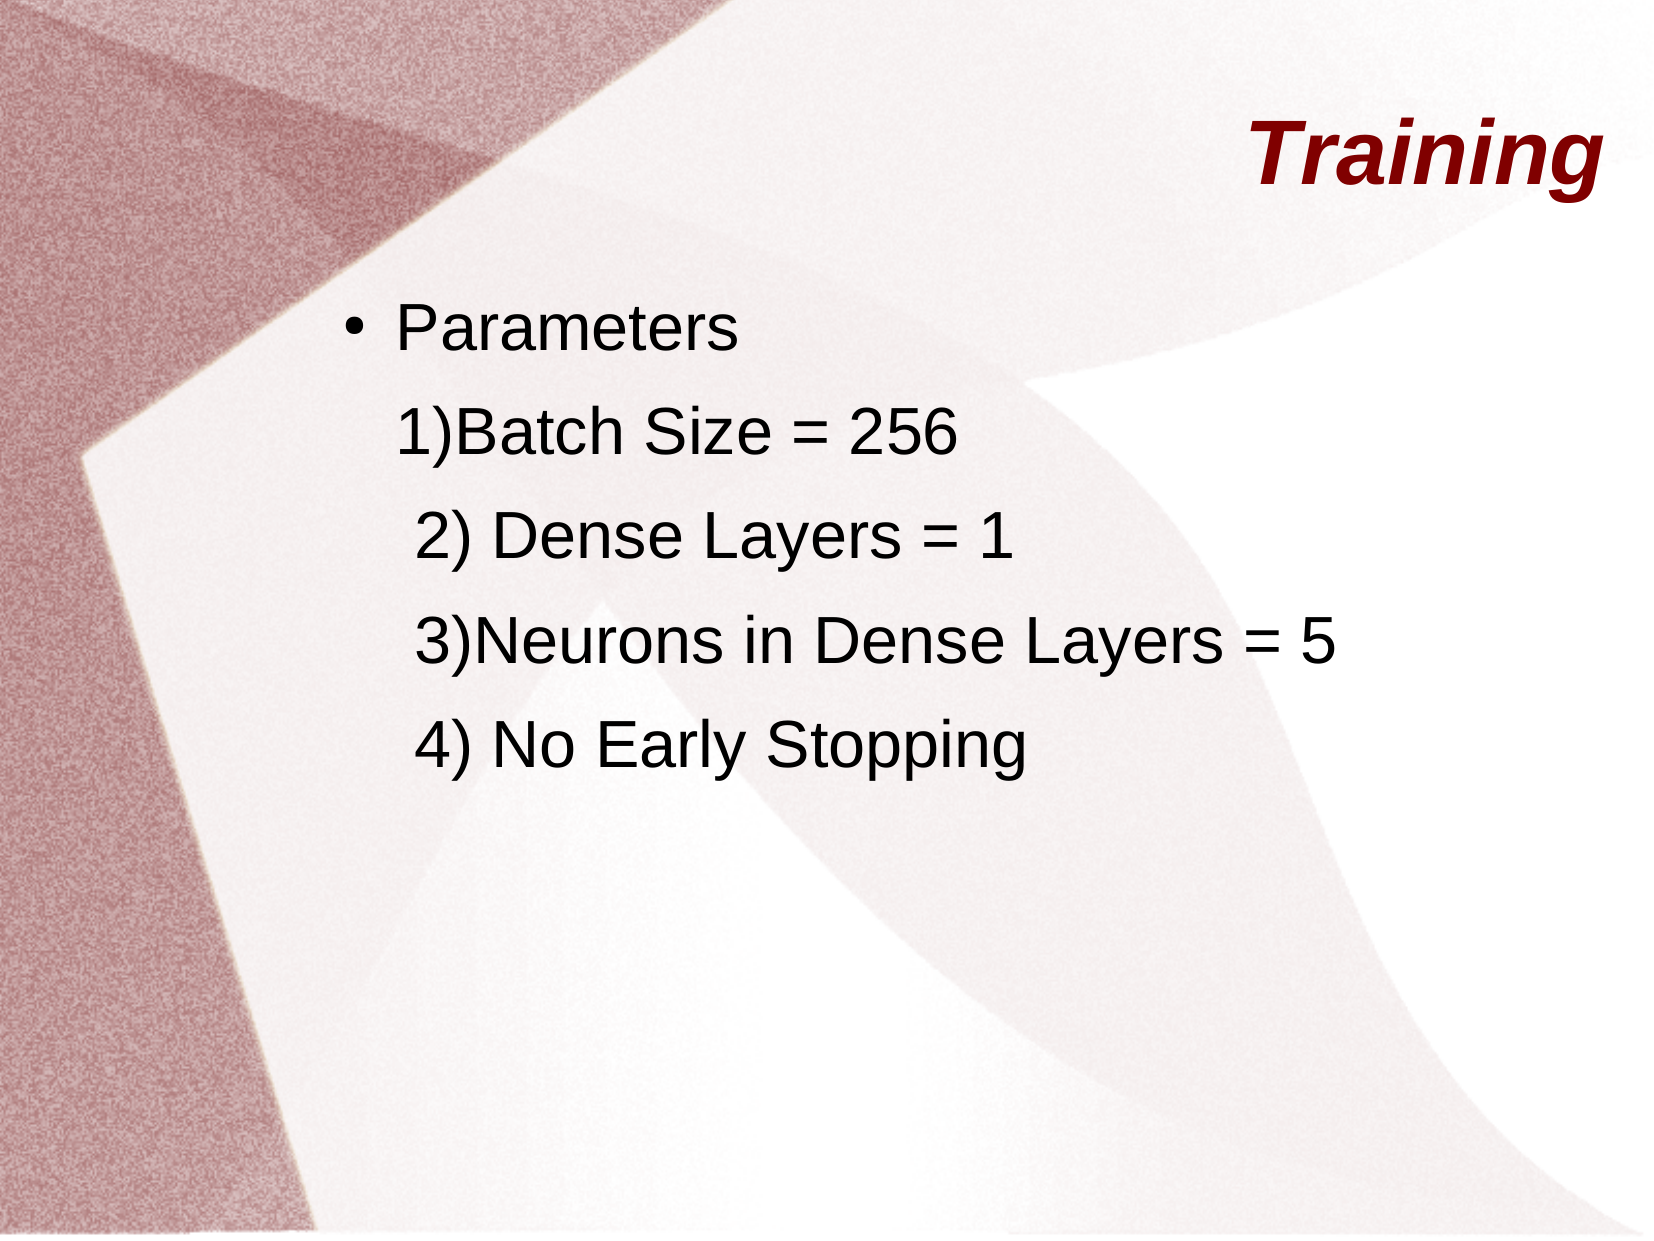

# Training
Parameters
1)Batch Size = 256
 2) Dense Layers = 1
 3)Neurons in Dense Layers = 5
 4) No Early Stopping